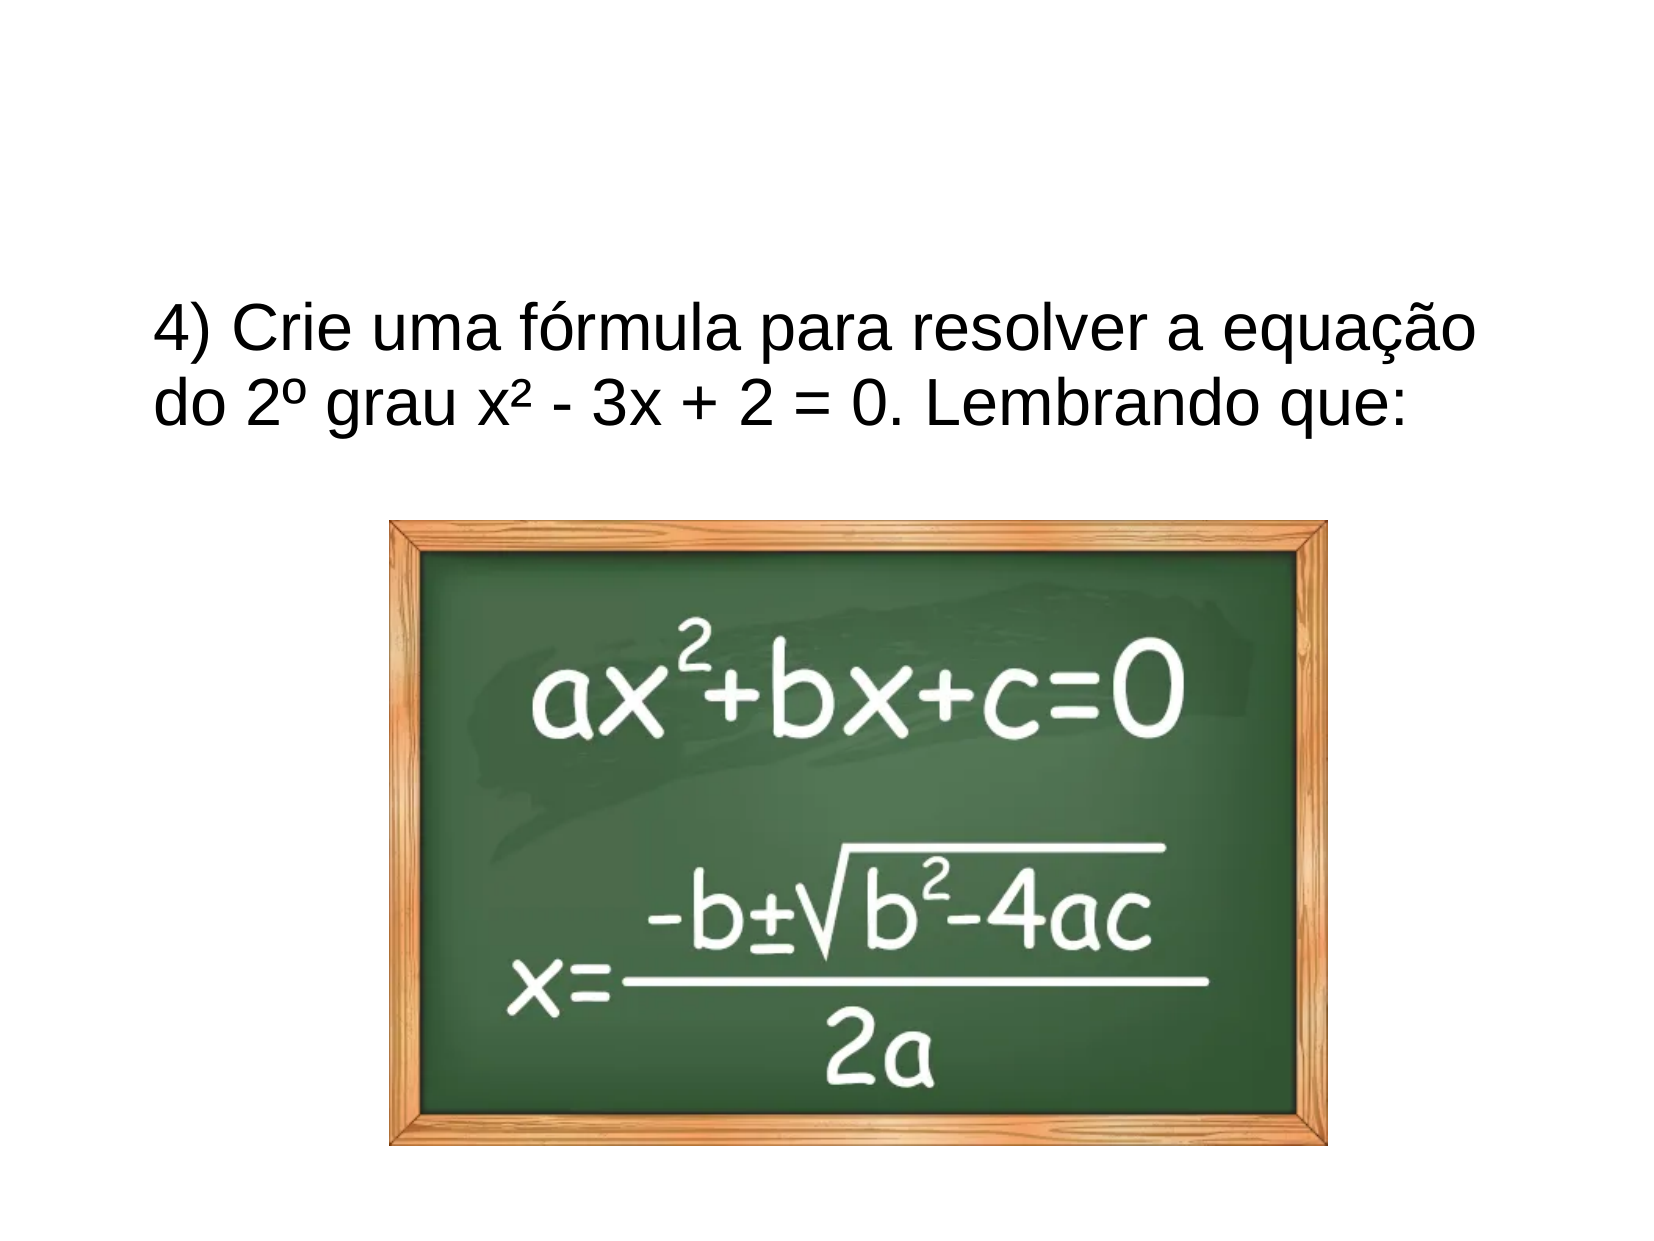

#
4) Crie uma fórmula para resolver a equação do 2º grau x² - 3x + 2 = 0. Lembrando que: